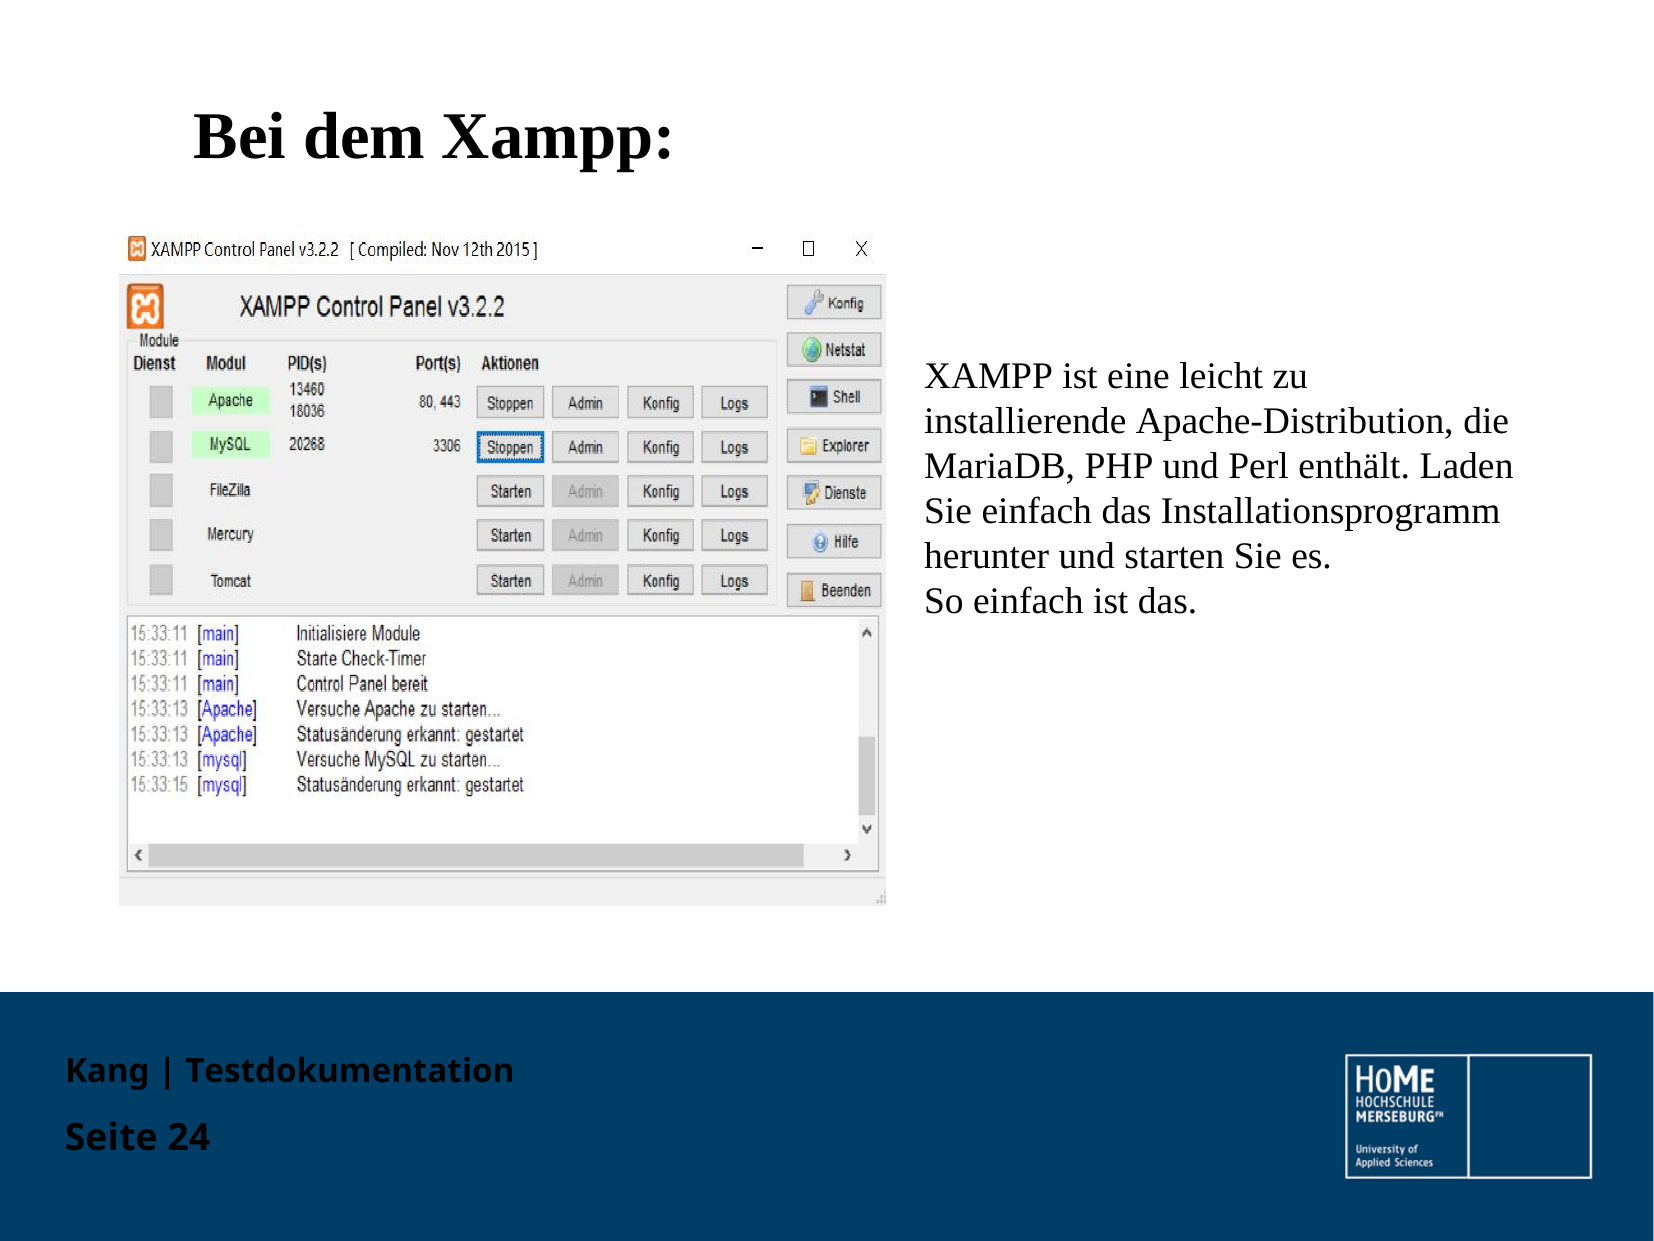

# Bei dem Xampp:
XAMPP ist eine leicht zu installierende Apache-Distribution, die MariaDB, PHP und Perl enthält. Laden Sie einfach das Installationsprogramm herunter und starten Sie es.
So einfach ist das.